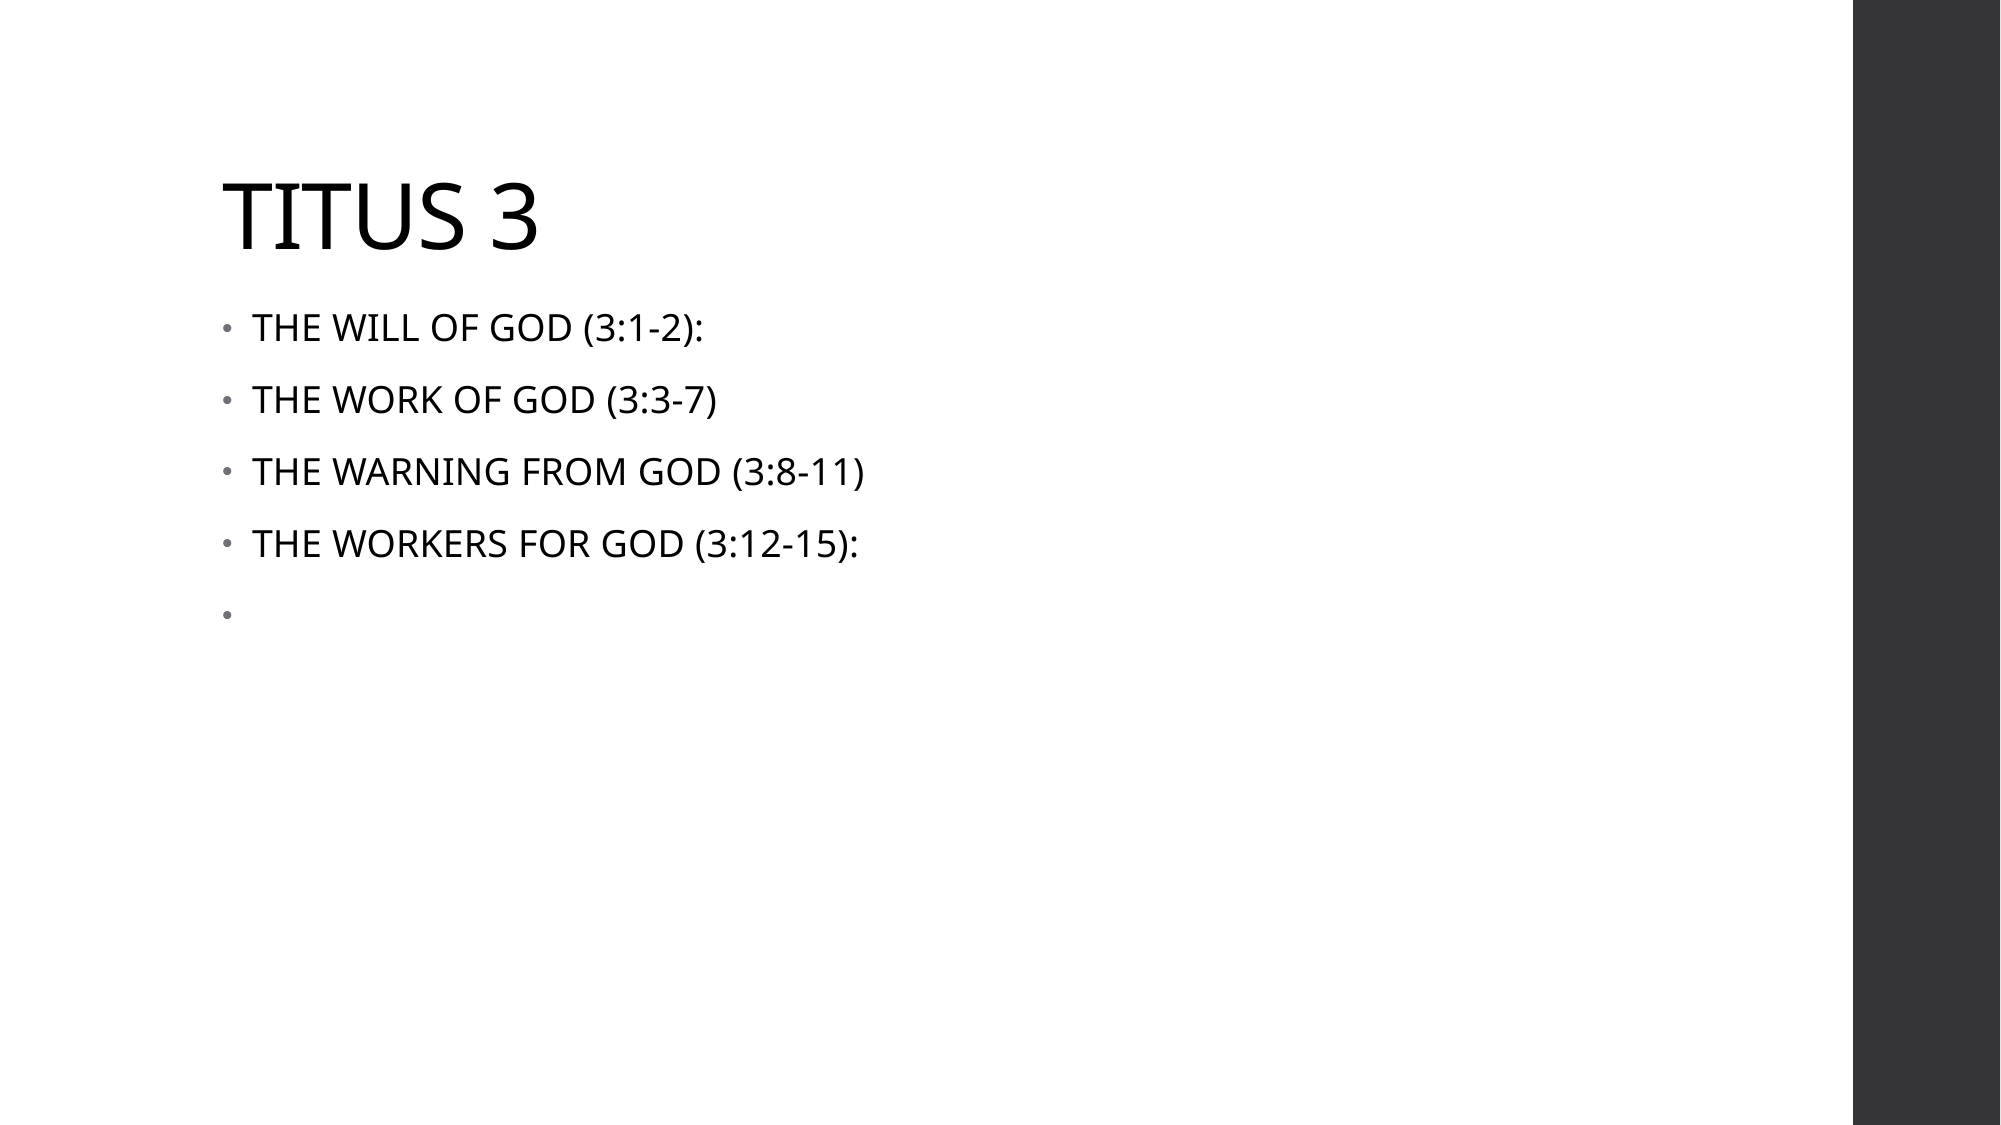

# TITUS 3
THE WILL OF GOD (3:1-2):
THE WORK OF GOD (3:3-7)
THE WARNING FROM GOD (3:8-11)
THE WORKERS FOR GOD (3:12-15):